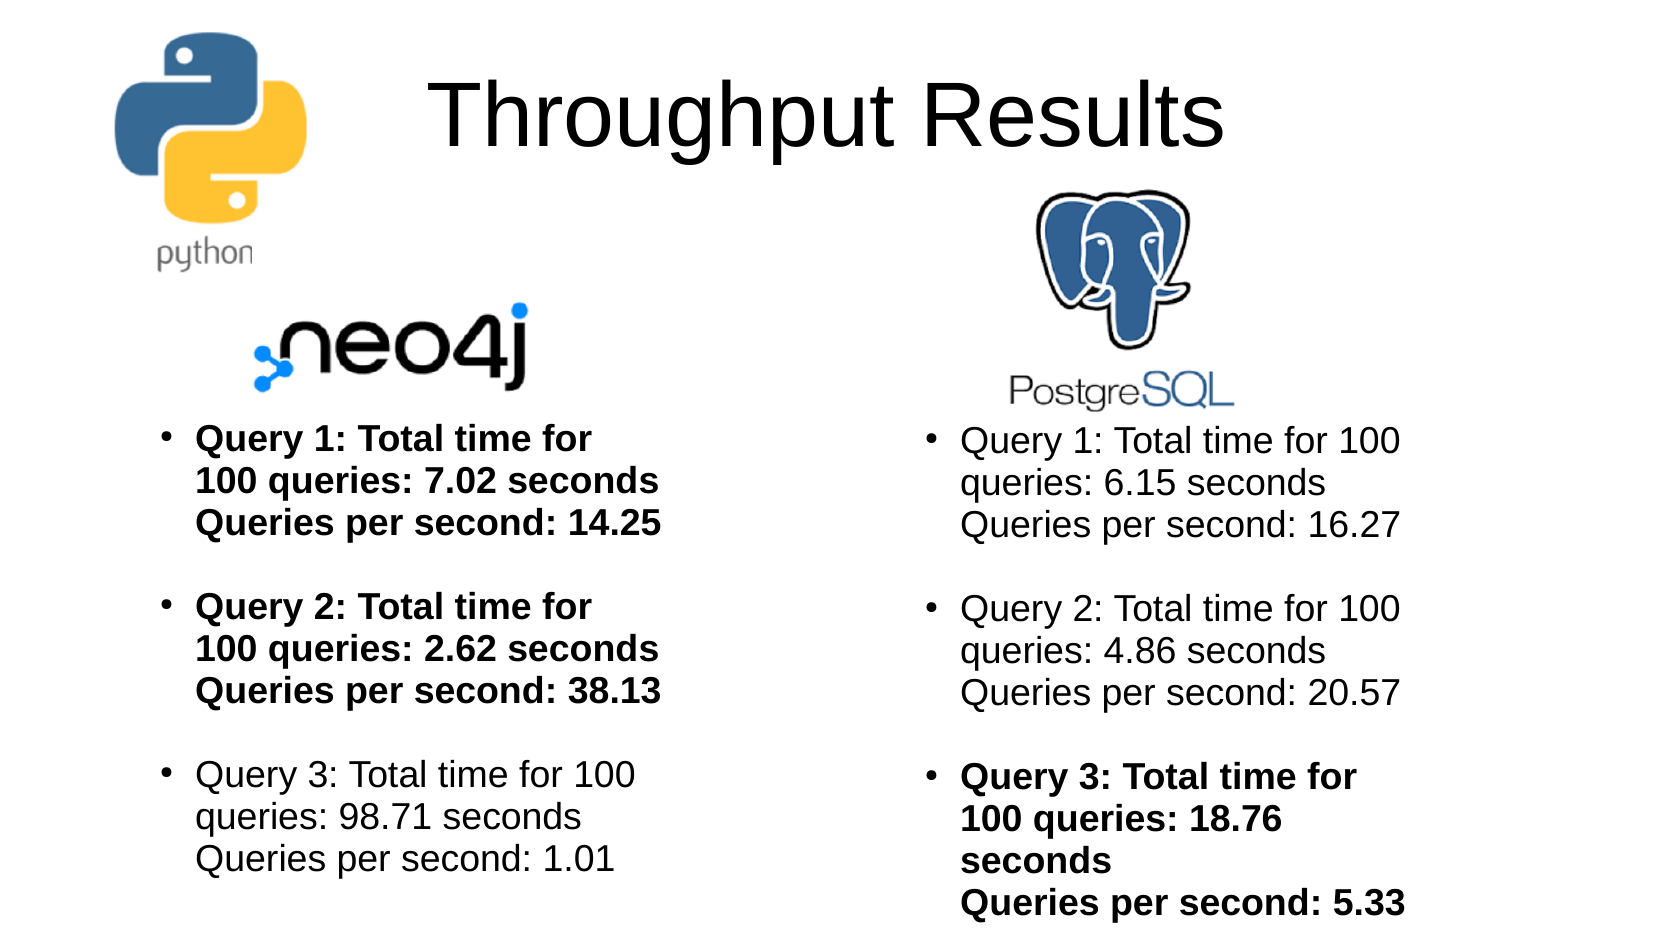

# Throughput Results
Query 1: Total time for 100 queries: 7.02 seconds
Queries per second: 14.25
Query 2: Total time for 100 queries: 2.62 seconds
Queries per second: 38.13
Query 3: Total time for 100 queries: 98.71 seconds
Queries per second: 1.01
Query 1: Total time for 100 queries: 6.15 seconds
Queries per second: 16.27
Query 2: Total time for 100 queries: 4.86 seconds
Queries per second: 20.57
Query 3: Total time for 100 queries: 18.76 seconds
Queries per second: 5.33